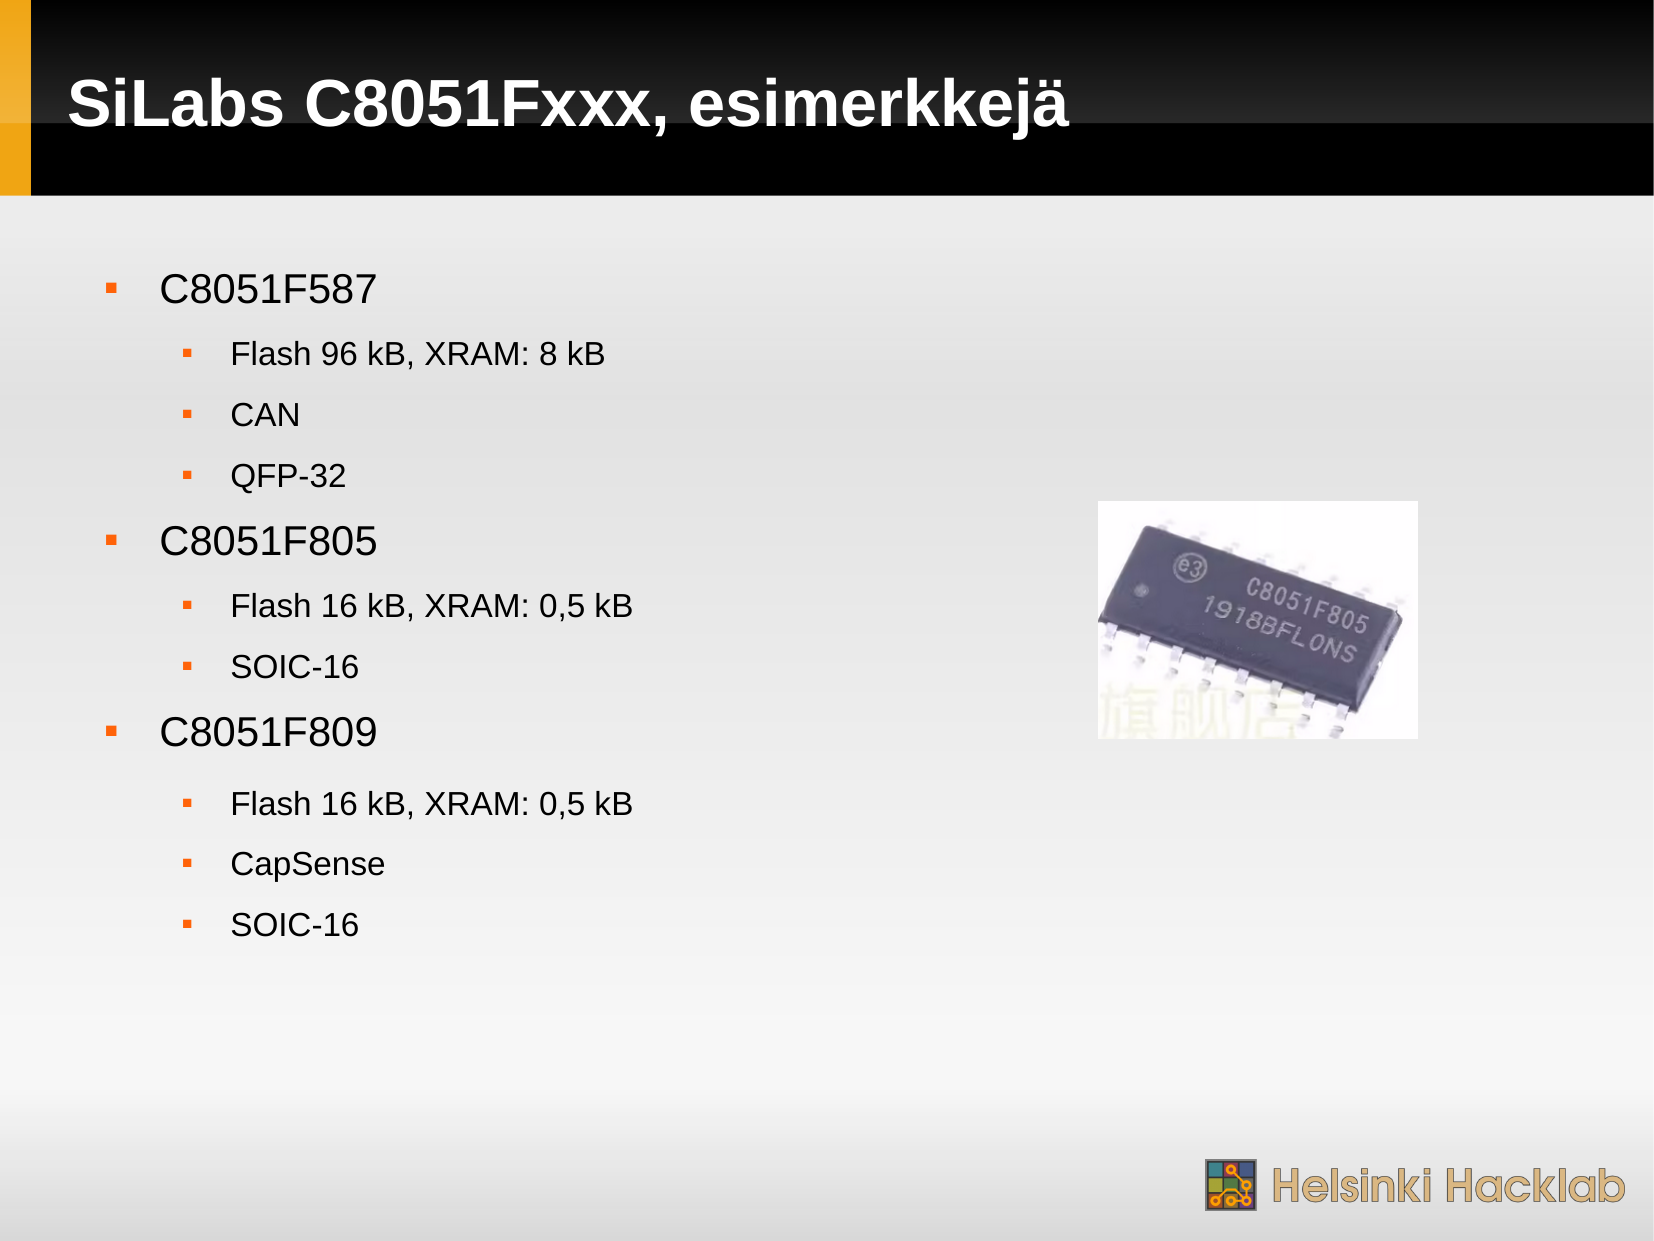

# SiLabs C8051Fxxx, esimerkkejä
C8051F587
Flash 96 kB, XRAM: 8 kB
CAN
QFP-32
C8051F805
Flash 16 kB, XRAM: 0,5 kB
SOIC-16
C8051F809
Flash 16 kB, XRAM: 0,5 kB
CapSense
SOIC-16